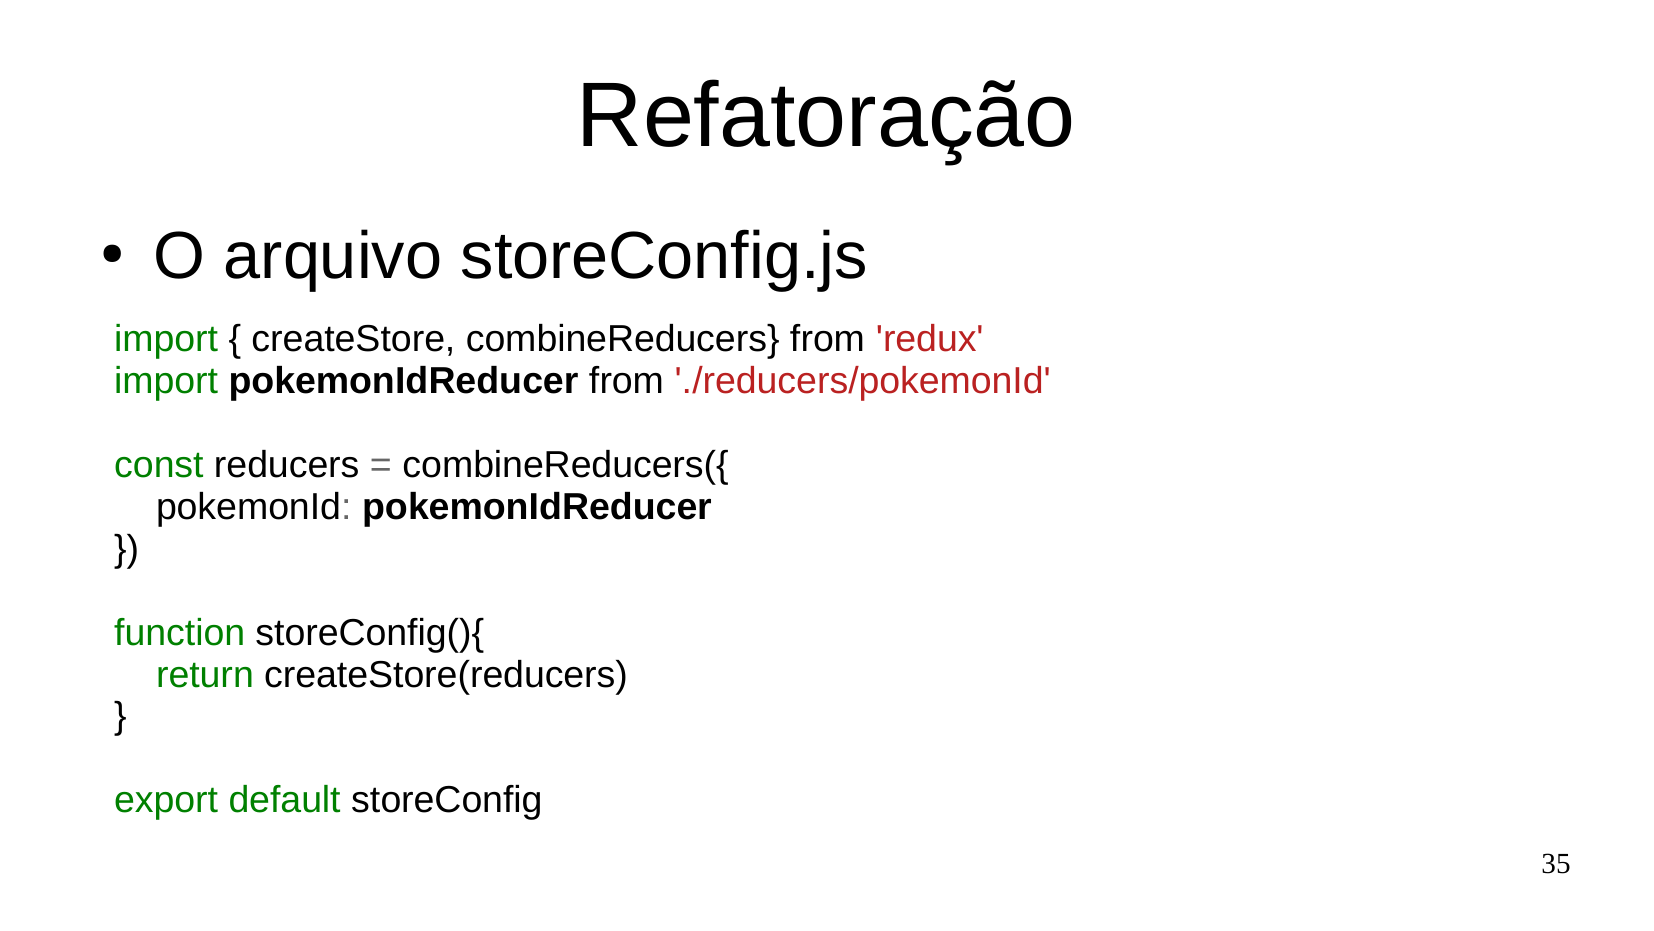

# Refatoração
O arquivo storeConfig.js
import { createStore, combineReducers} from 'redux'
import pokemonIdReducer from './reducers/pokemonId'
const reducers = combineReducers({
 pokemonId: pokemonIdReducer
})
function storeConfig(){
 return createStore(reducers)
}
export default storeConfig
35